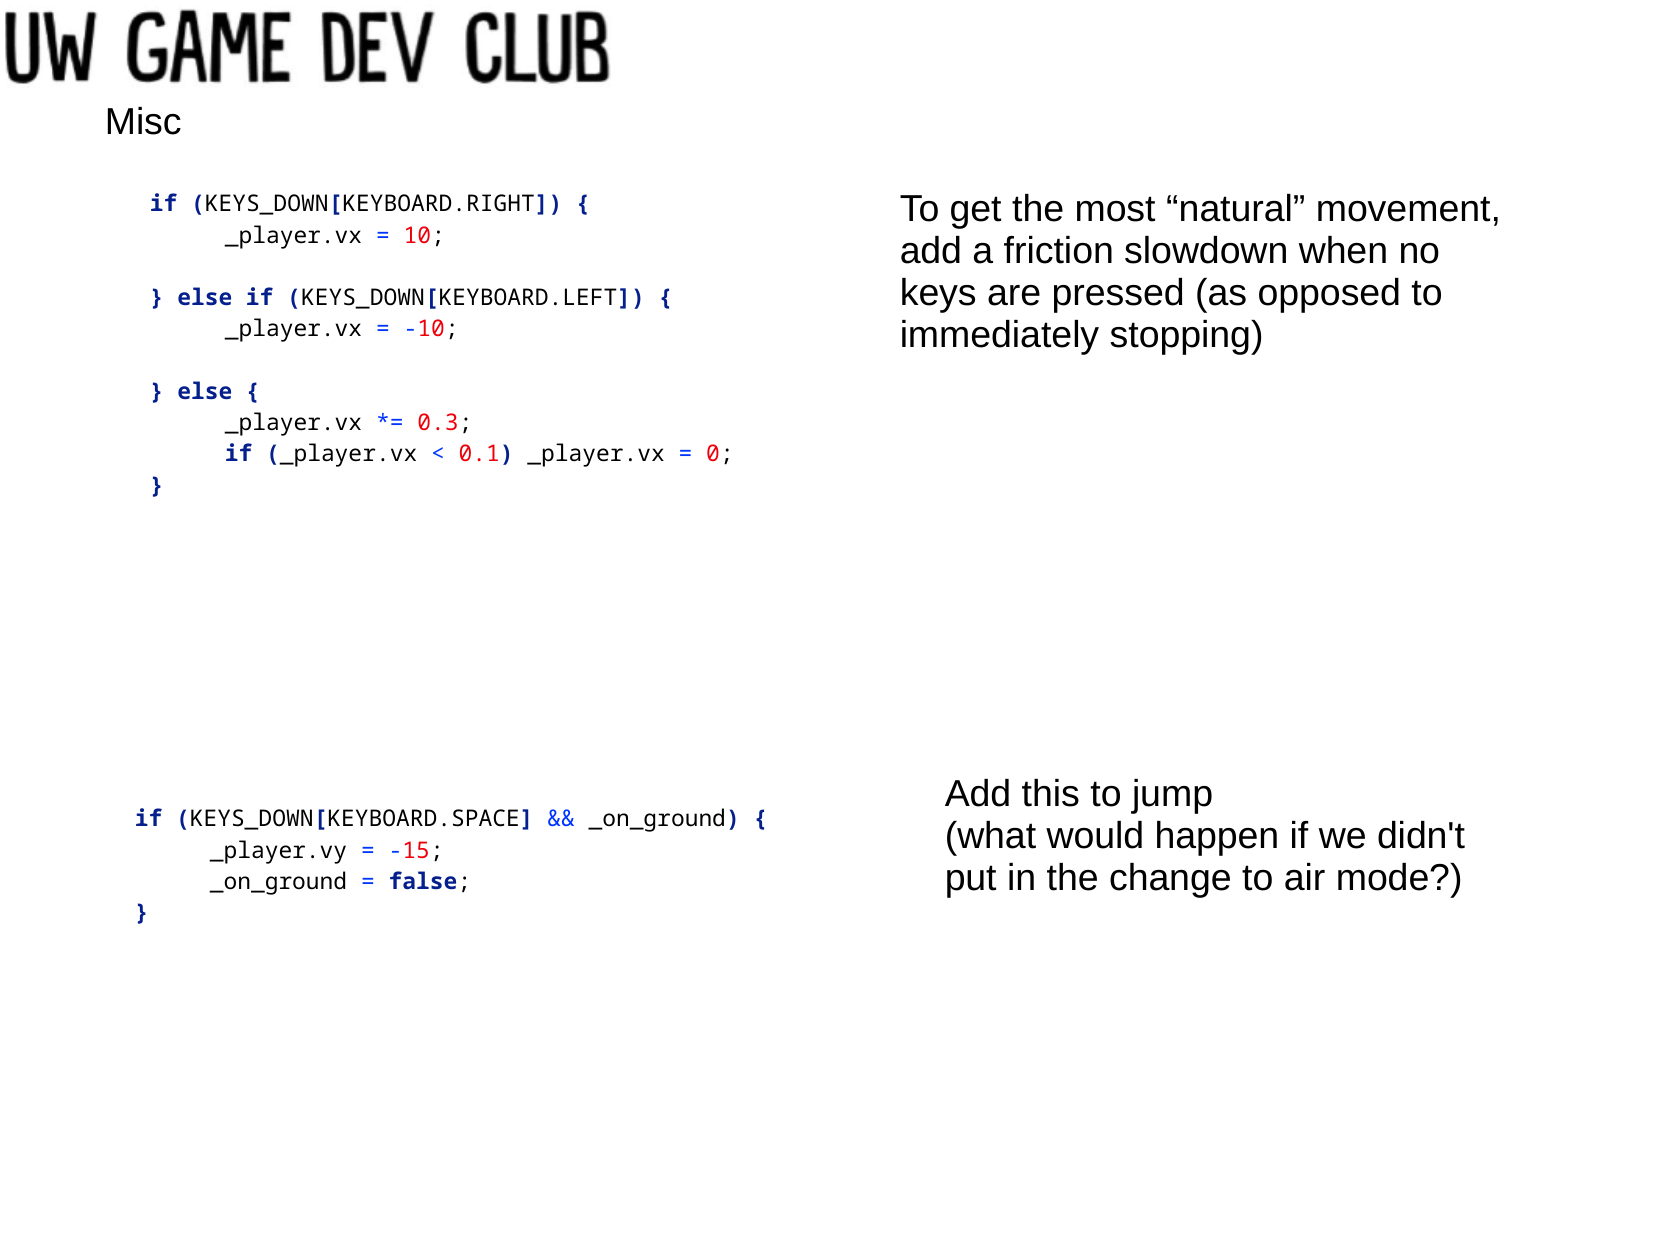

Misc
if (KEYS_DOWN[KEYBOARD.RIGHT]) {
	_player.vx = 10;
} else if (KEYS_DOWN[KEYBOARD.LEFT]) {
	_player.vx = -10;
} else {
	_player.vx *= 0.3;
	if (_player.vx < 0.1) _player.vx = 0;
}
To get the most “natural” movement, add a friction slowdown when no keys are pressed (as opposed to immediately stopping)
Add this to jump
(what would happen if we didn't put in the change to air mode?)
if (KEYS_DOWN[KEYBOARD.SPACE] && _on_ground) {
	_player.vy = -15;
	_on_ground = false;
}